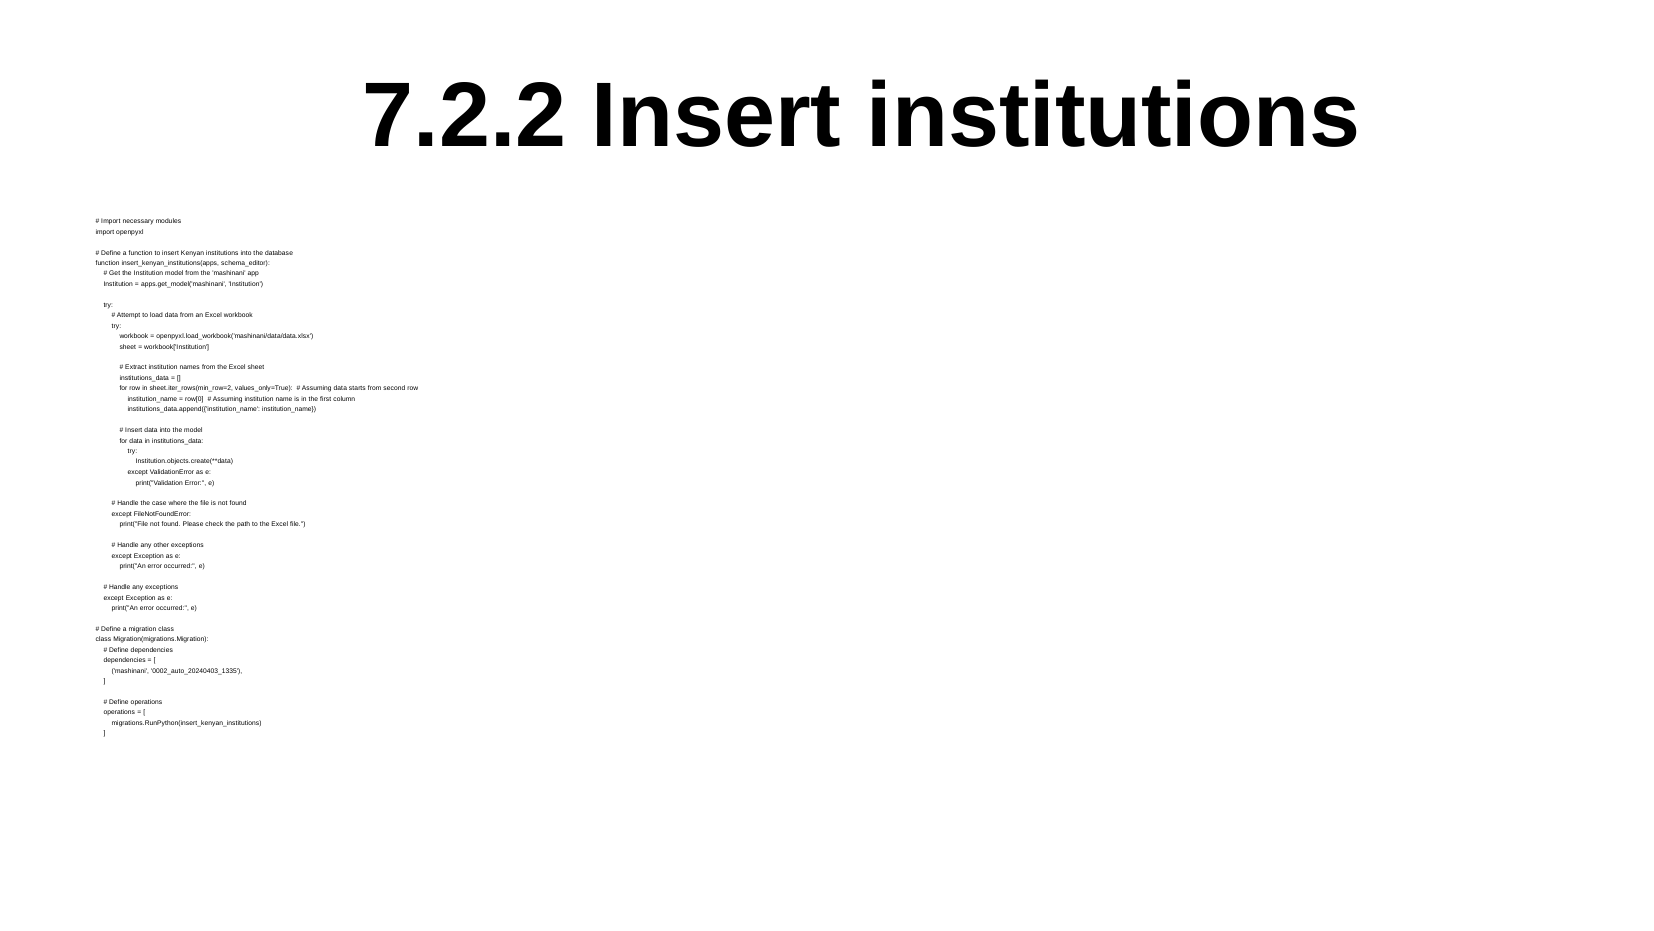

# 7.2.2 Insert institutions
# Import necessary modules
import openpyxl
# Define a function to insert Kenyan institutions into the database
function insert_kenyan_institutions(apps, schema_editor):
 # Get the Institution model from the 'mashinani' app
 Institution = apps.get_model('mashinani', 'Institution')
 try:
 # Attempt to load data from an Excel workbook
 try:
 workbook = openpyxl.load_workbook('mashinani/data/data.xlsx')
 sheet = workbook['Institution']
 # Extract institution names from the Excel sheet
 institutions_data = []
 for row in sheet.iter_rows(min_row=2, values_only=True): # Assuming data starts from second row
 institution_name = row[0] # Assuming institution name is in the first column
 institutions_data.append({'institution_name': institution_name})
 # Insert data into the model
 for data in institutions_data:
 try:
 Institution.objects.create(**data)
 except ValidationError as e:
 print("Validation Error:", e)
 # Handle the case where the file is not found
 except FileNotFoundError:
 print("File not found. Please check the path to the Excel file.")
 # Handle any other exceptions
 except Exception as e:
 print("An error occurred:", e)
 # Handle any exceptions
 except Exception as e:
 print("An error occurred:", e)
# Define a migration class
class Migration(migrations.Migration):
 # Define dependencies
 dependencies = [
 ('mashinani', '0002_auto_20240403_1335'),
 ]
 # Define operations
 operations = [
 migrations.RunPython(insert_kenyan_institutions)
 ]